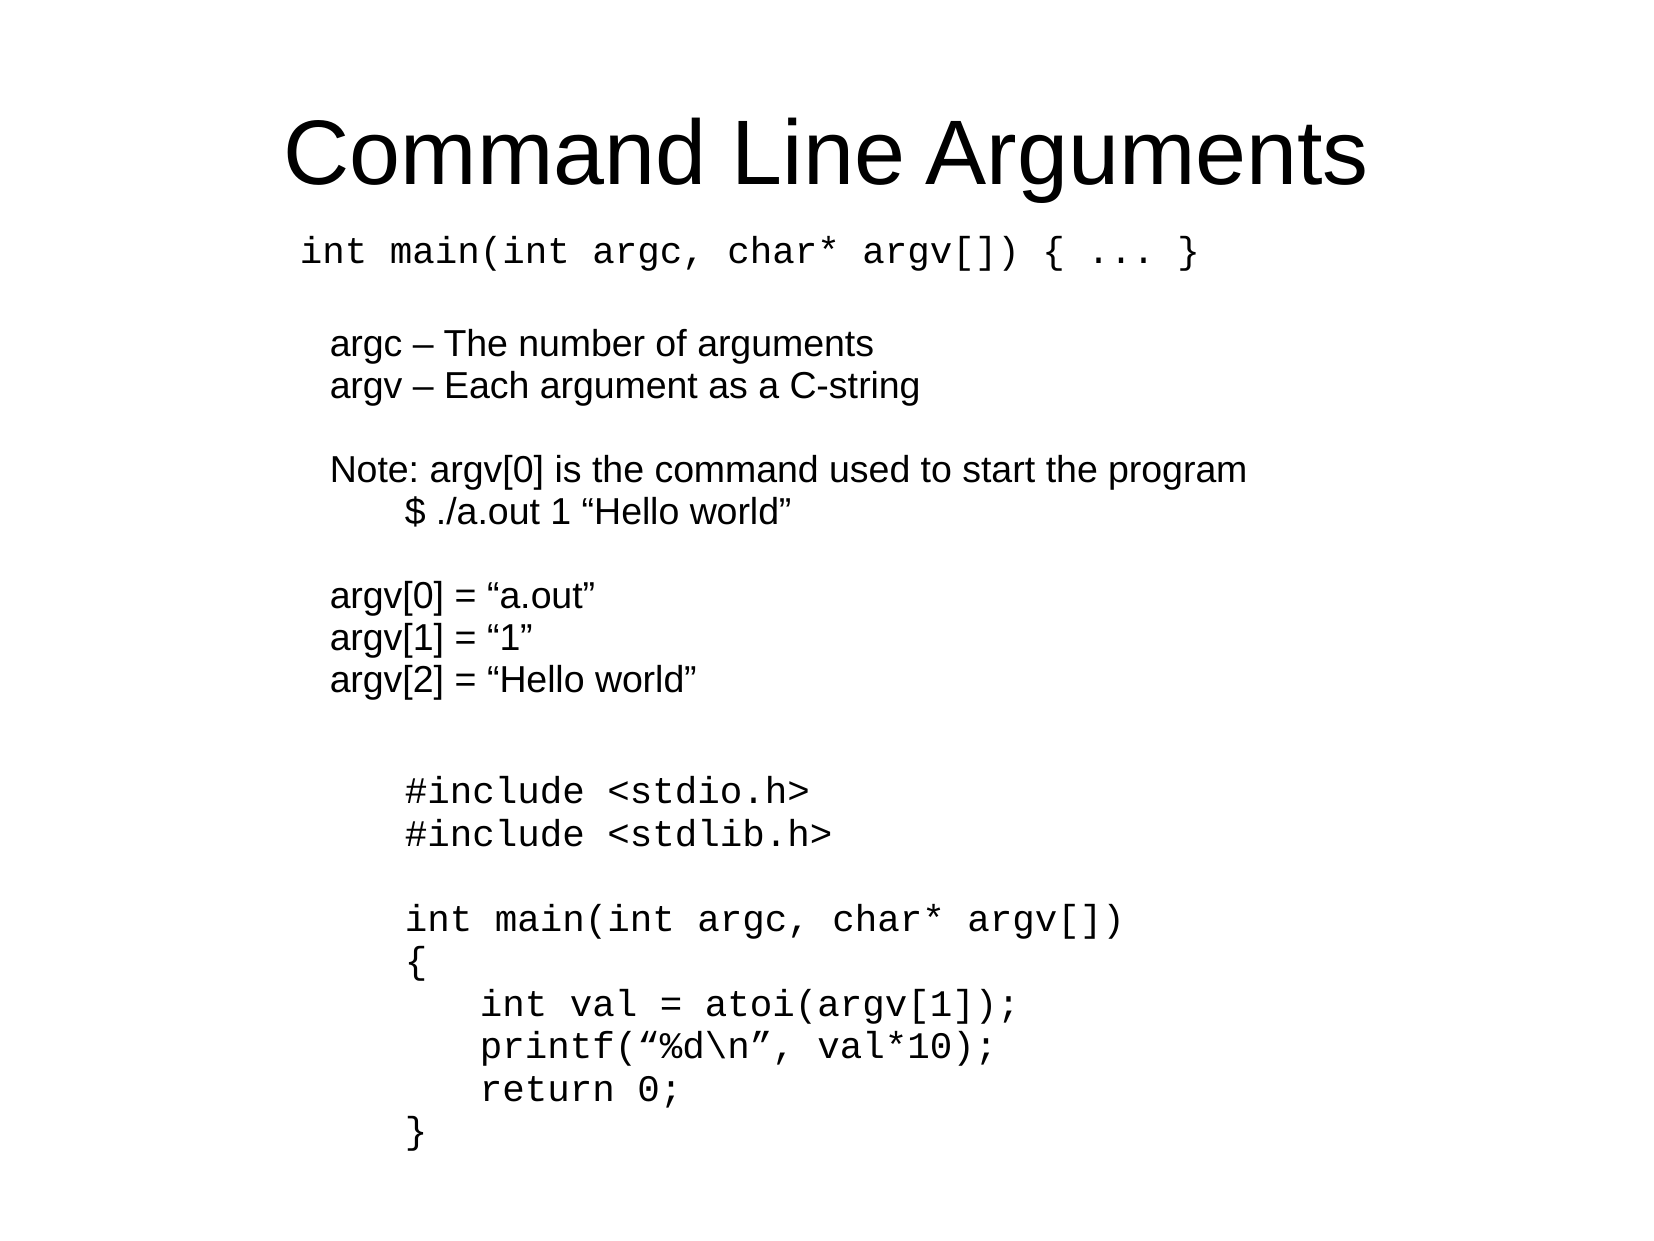

# Command Line Arguments
int main(int argc, char* argv[]) { ... }
argc – The number of arguments
argv – Each argument as a C-string
Note: argv[0] is the command used to start the program
	$ ./a.out 1 “Hello world”
argv[0] = “a.out”
argv[1] = “1”
argv[2] = “Hello world”
#include <stdio.h>
#include <stdlib.h>
int main(int argc, char* argv[])
{
	int val = atoi(argv[1]);
	printf(“%d\n”, val*10);
	return 0;
}